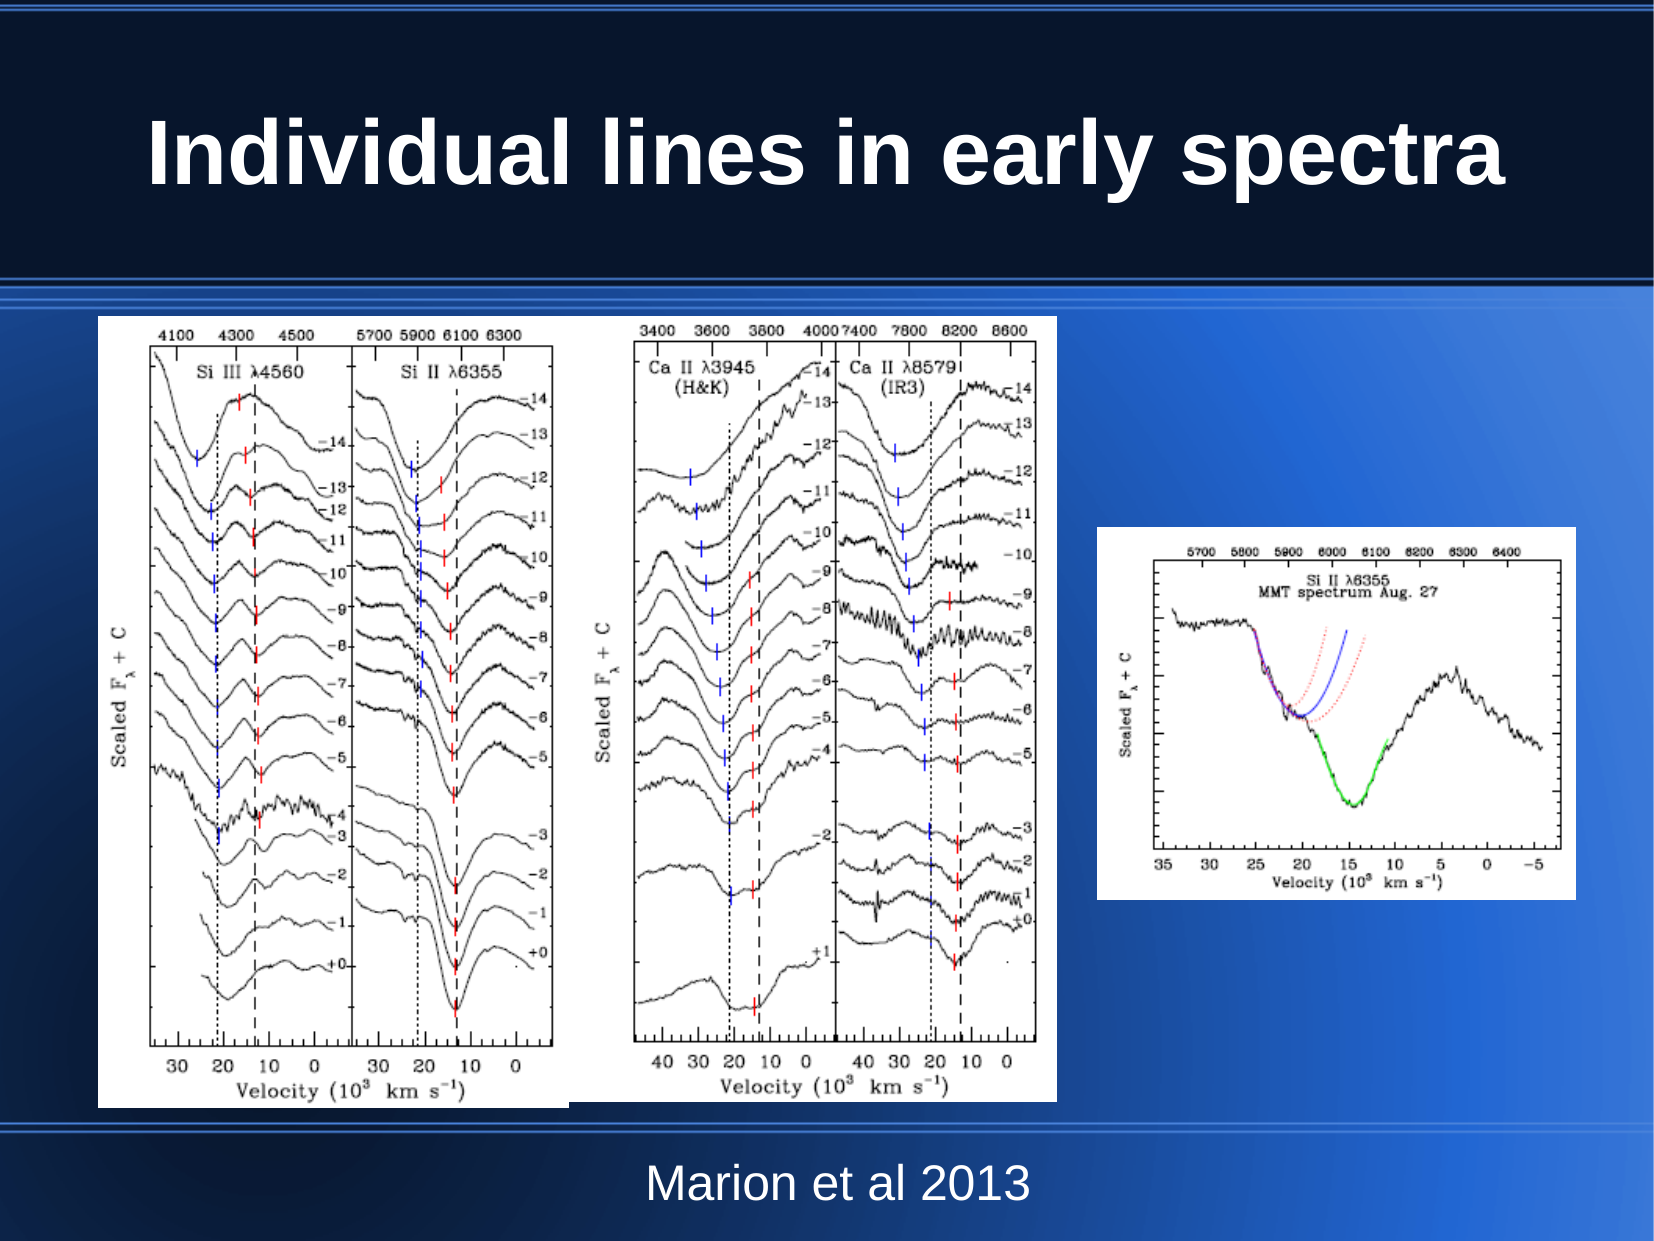

# Individual lines in early spectra
Marion et al 2013